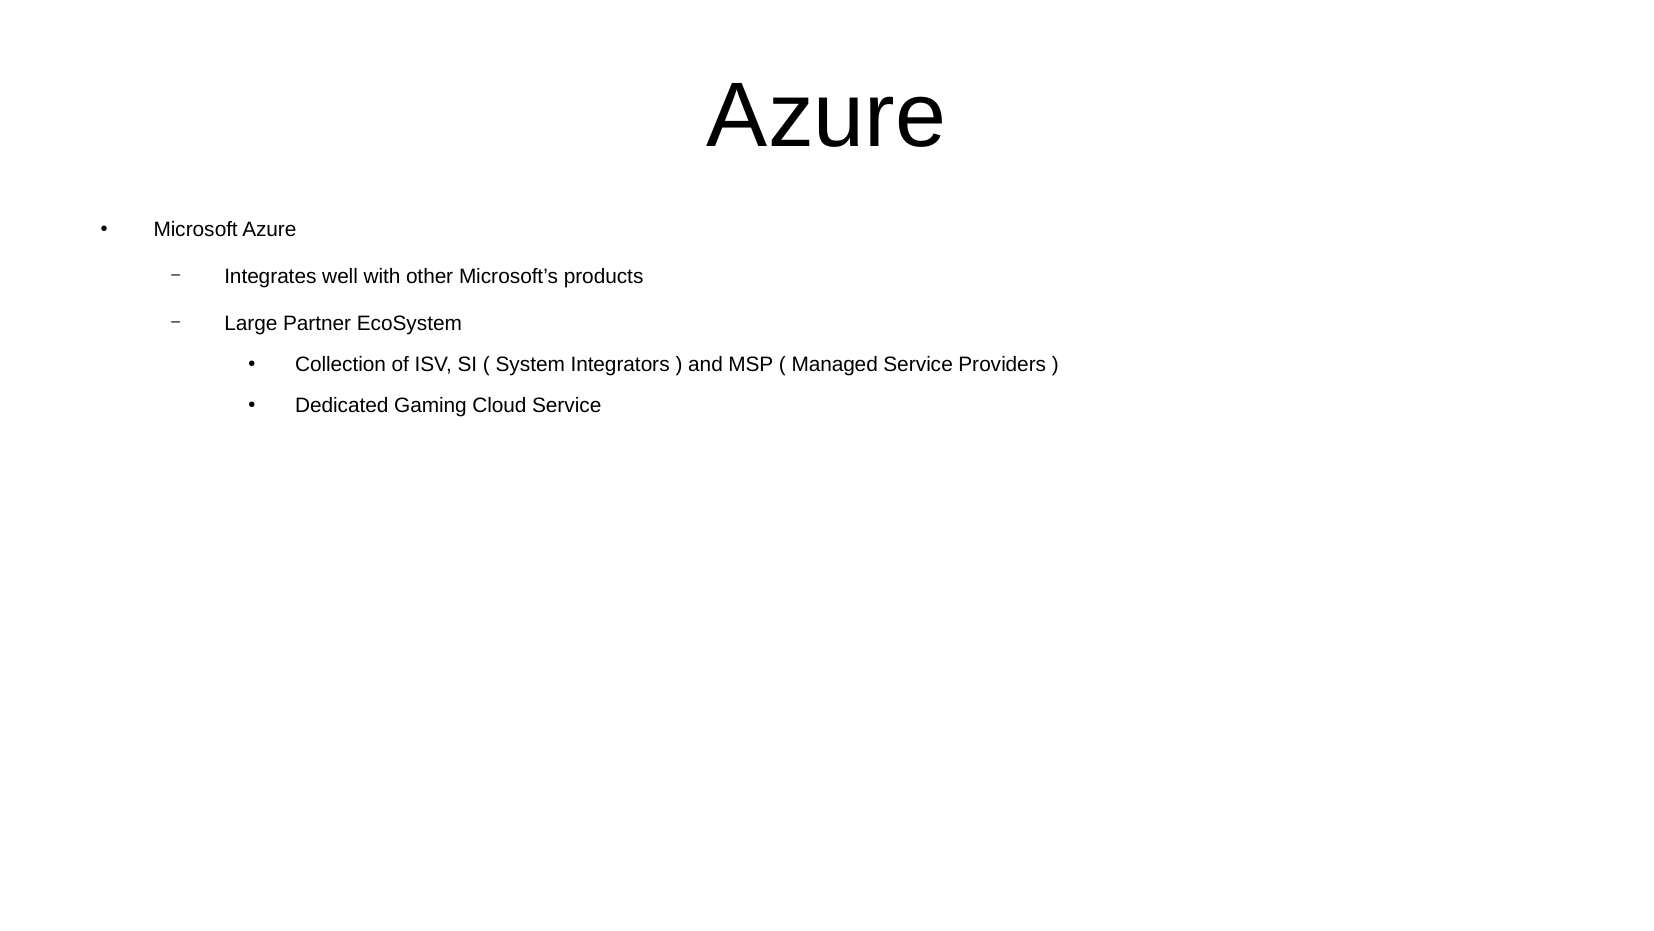

# Azure
Microsoft Azure
Integrates well with other Microsoft’s products
Large Partner EcoSystem
Collection of ISV, SI ( System Integrators ) and MSP ( Managed Service Providers )
Dedicated Gaming Cloud Service